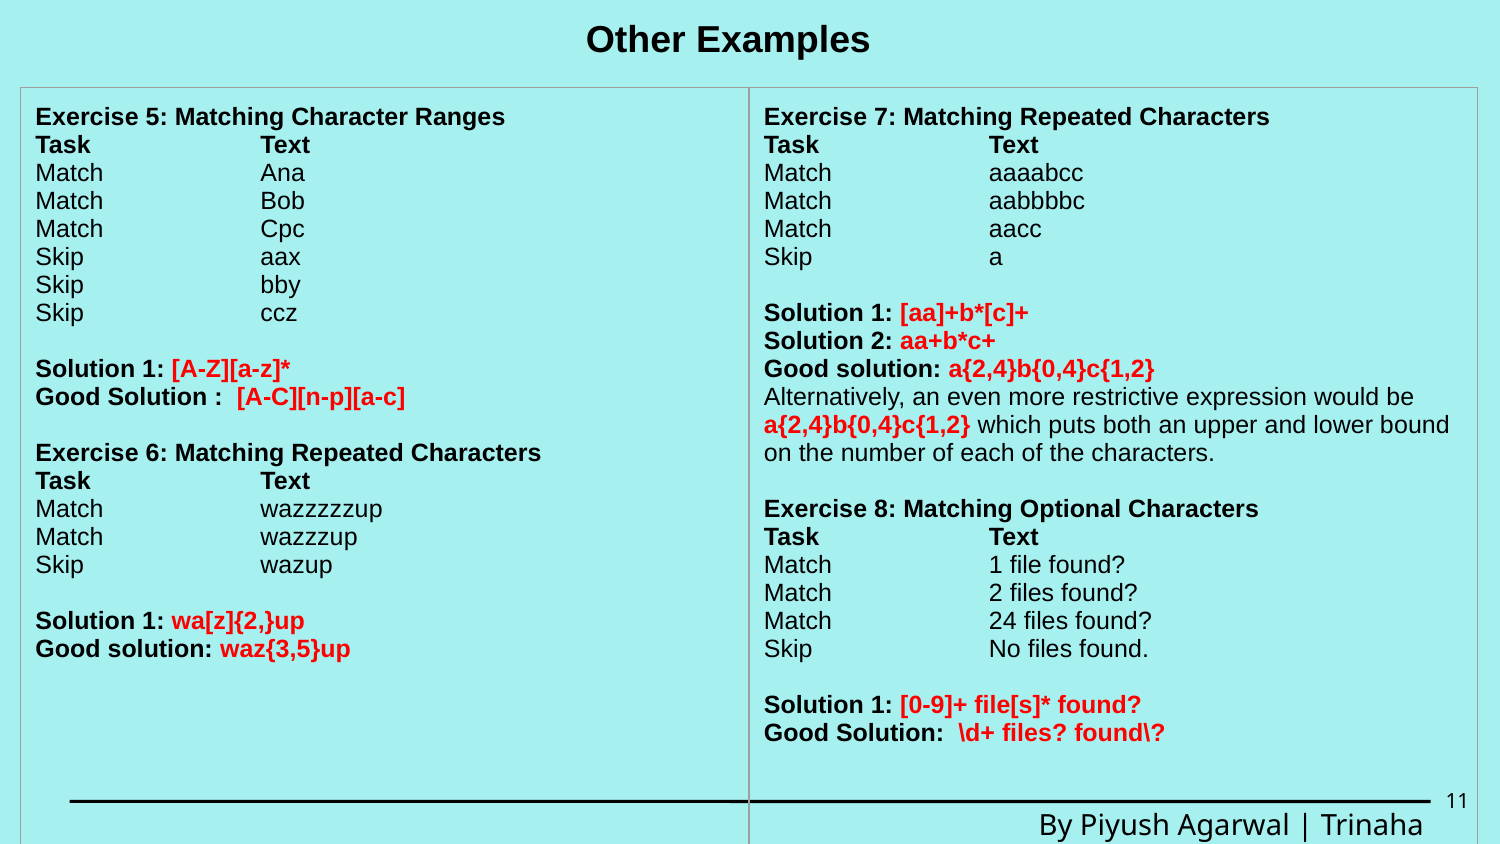

Other Examples
| Exercise 5: Matching Character Ranges Task Text Match Ana Match Bob Match Cpc Skip aax Skip bby Skip ccz Solution 1: [A-Z][a-z]\* Good Solution : [A-C][n-p][a-c] Exercise 6: Matching Repeated Characters Task Text Match wazzzzzup Match wazzzup Skip wazup Solution 1: wa[z]{2,}up Good solution: waz{3,5}up | Exercise 7: Matching Repeated Characters Task Text Match aaaabcc Match aabbbbc Match aacc Skip a Solution 1: [aa]+b\*[c]+ Solution 2: aa+b\*c+ Good solution: a{2,4}b{0,4}c{1,2} Alternatively, an even more restrictive expression would be a{2,4}b{0,4}c{1,2} which puts both an upper and lower bound on the number of each of the characters. Exercise 8: Matching Optional Characters Task Text Match 1 file found? Match 2 files found? Match 24 files found? Skip No files found. Solution 1: [0-9]+ file[s]\* found? Good Solution: \d+ files? found\? |
| --- | --- |
By Piyush Agarwal | Trinaha Institute